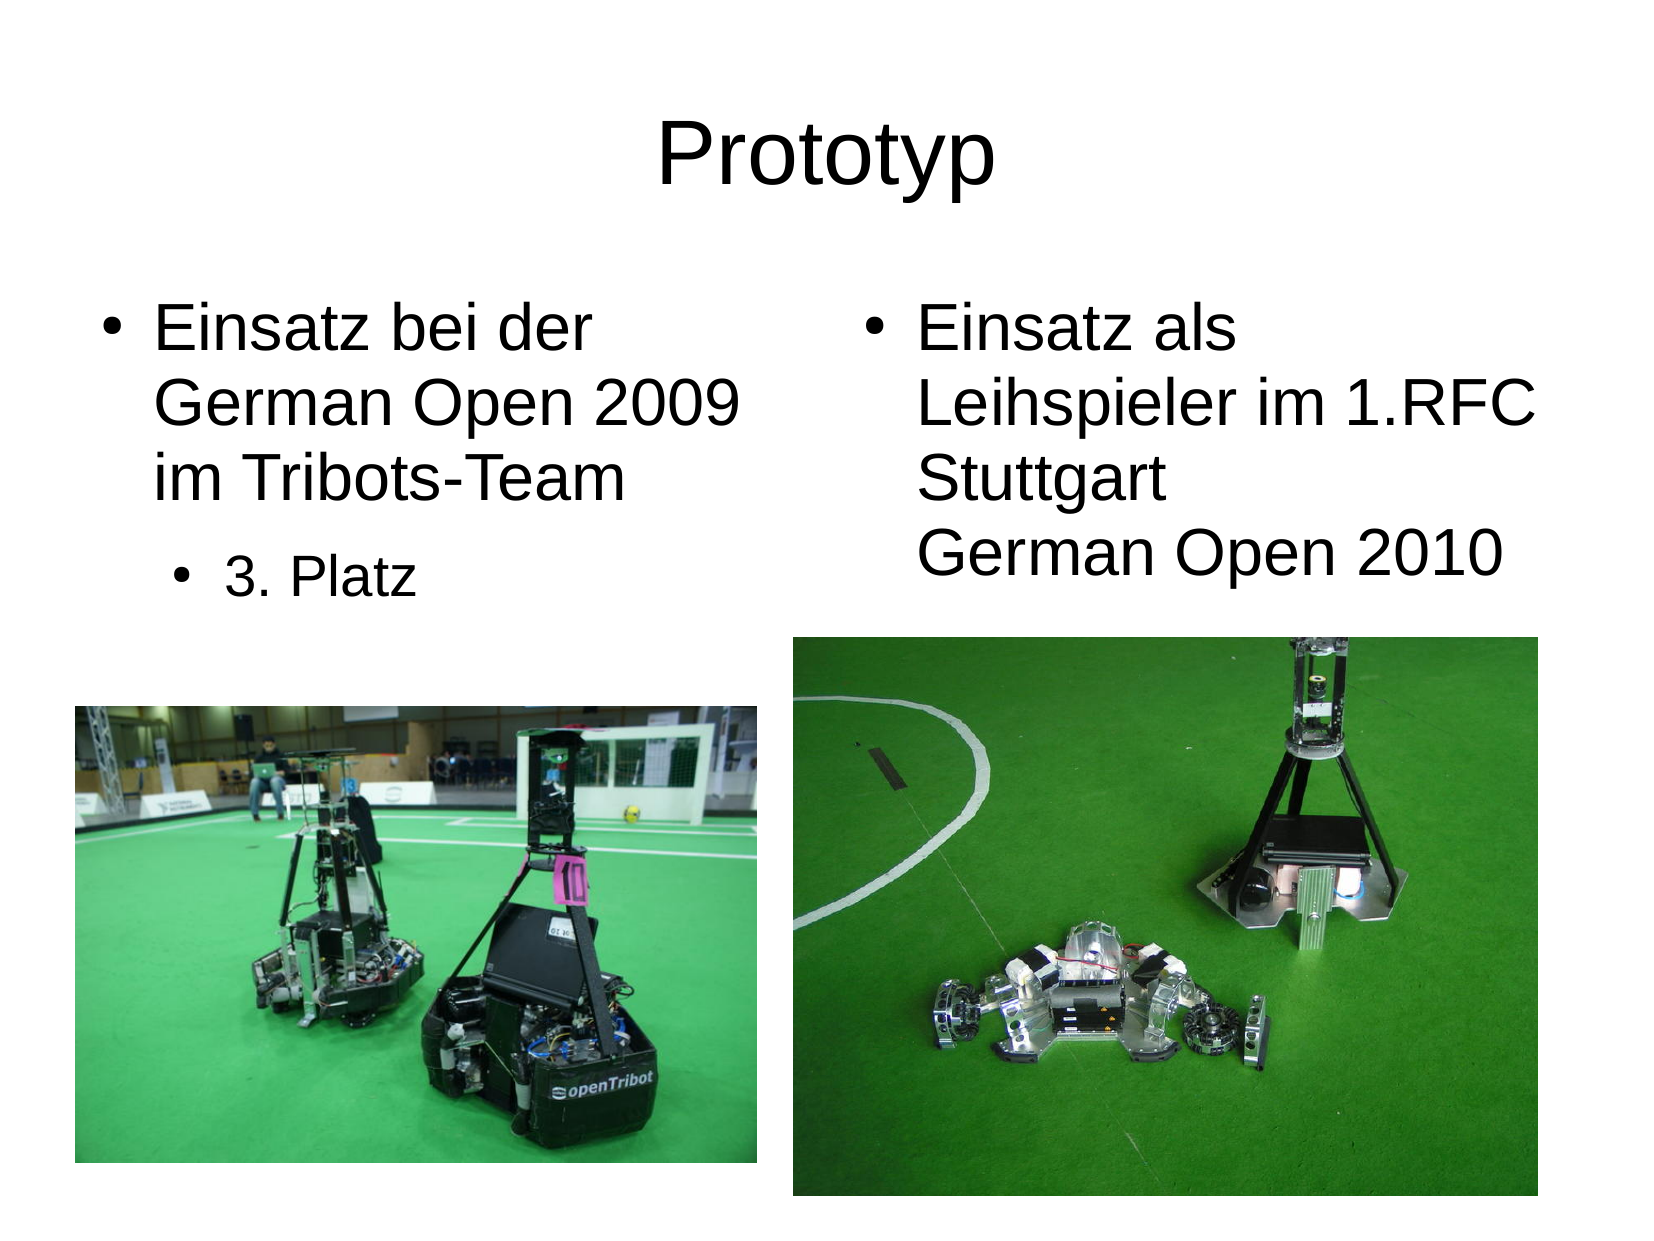

# Prototyp
Einsatz bei der German Open 2009 im Tribots-Team
3. Platz
Einsatz als Leihspieler im 1.RFC Stuttgart
German Open 2010